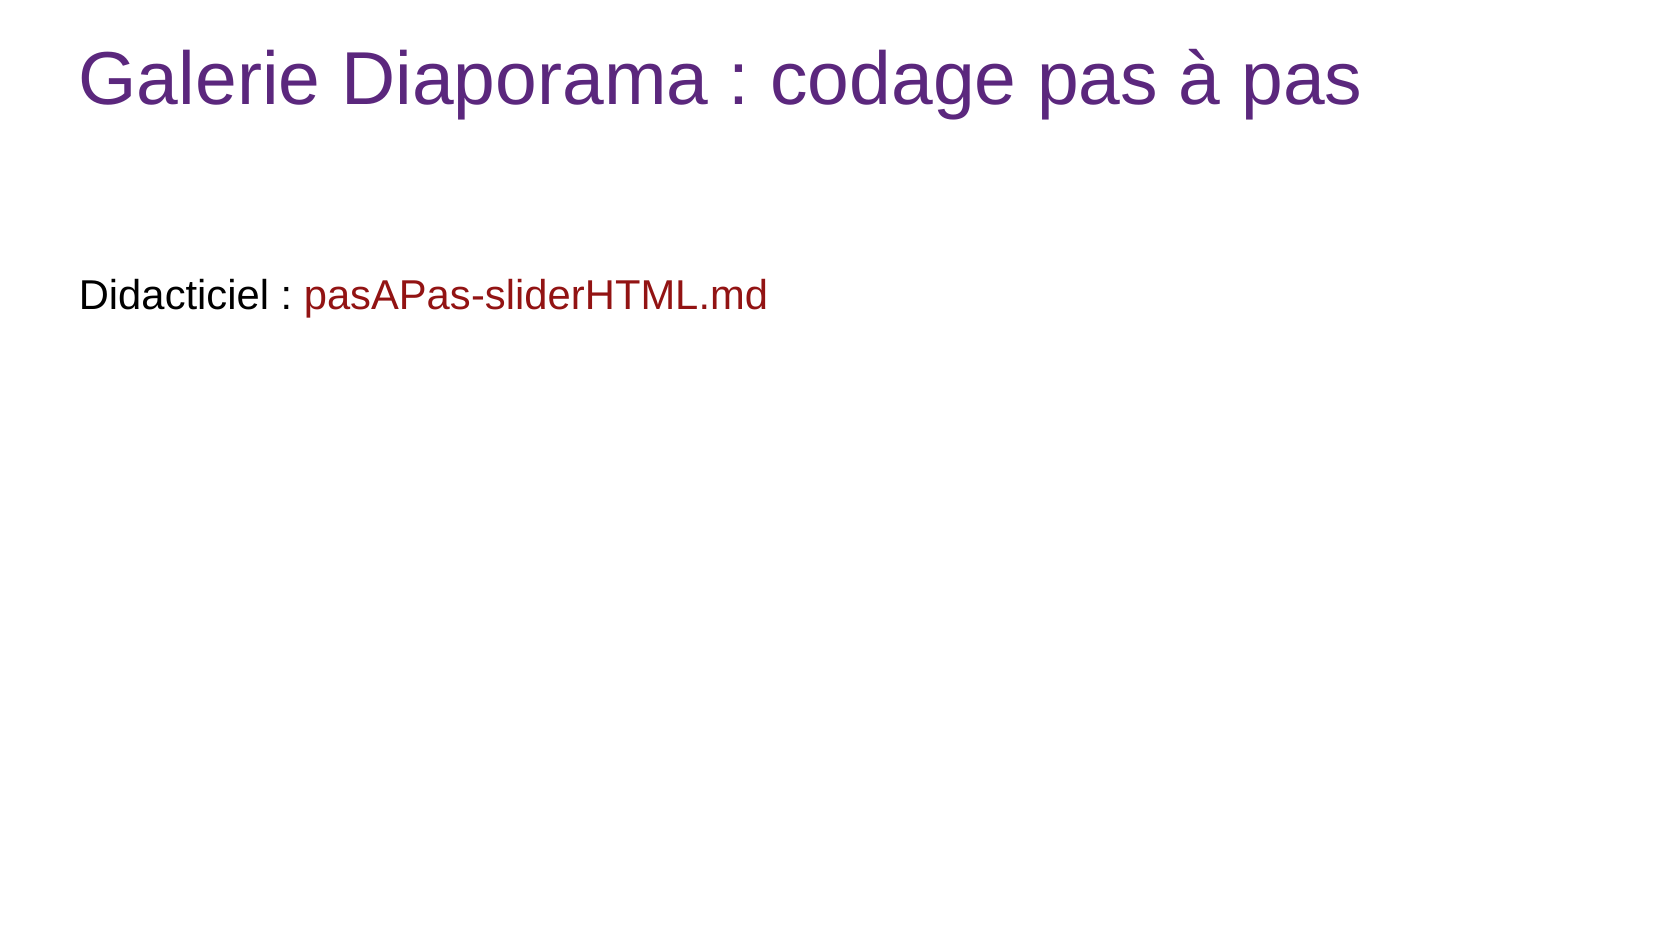

# Galerie Diaporama : codage pas à pas
Didacticiel : pasAPas-sliderHTML.md